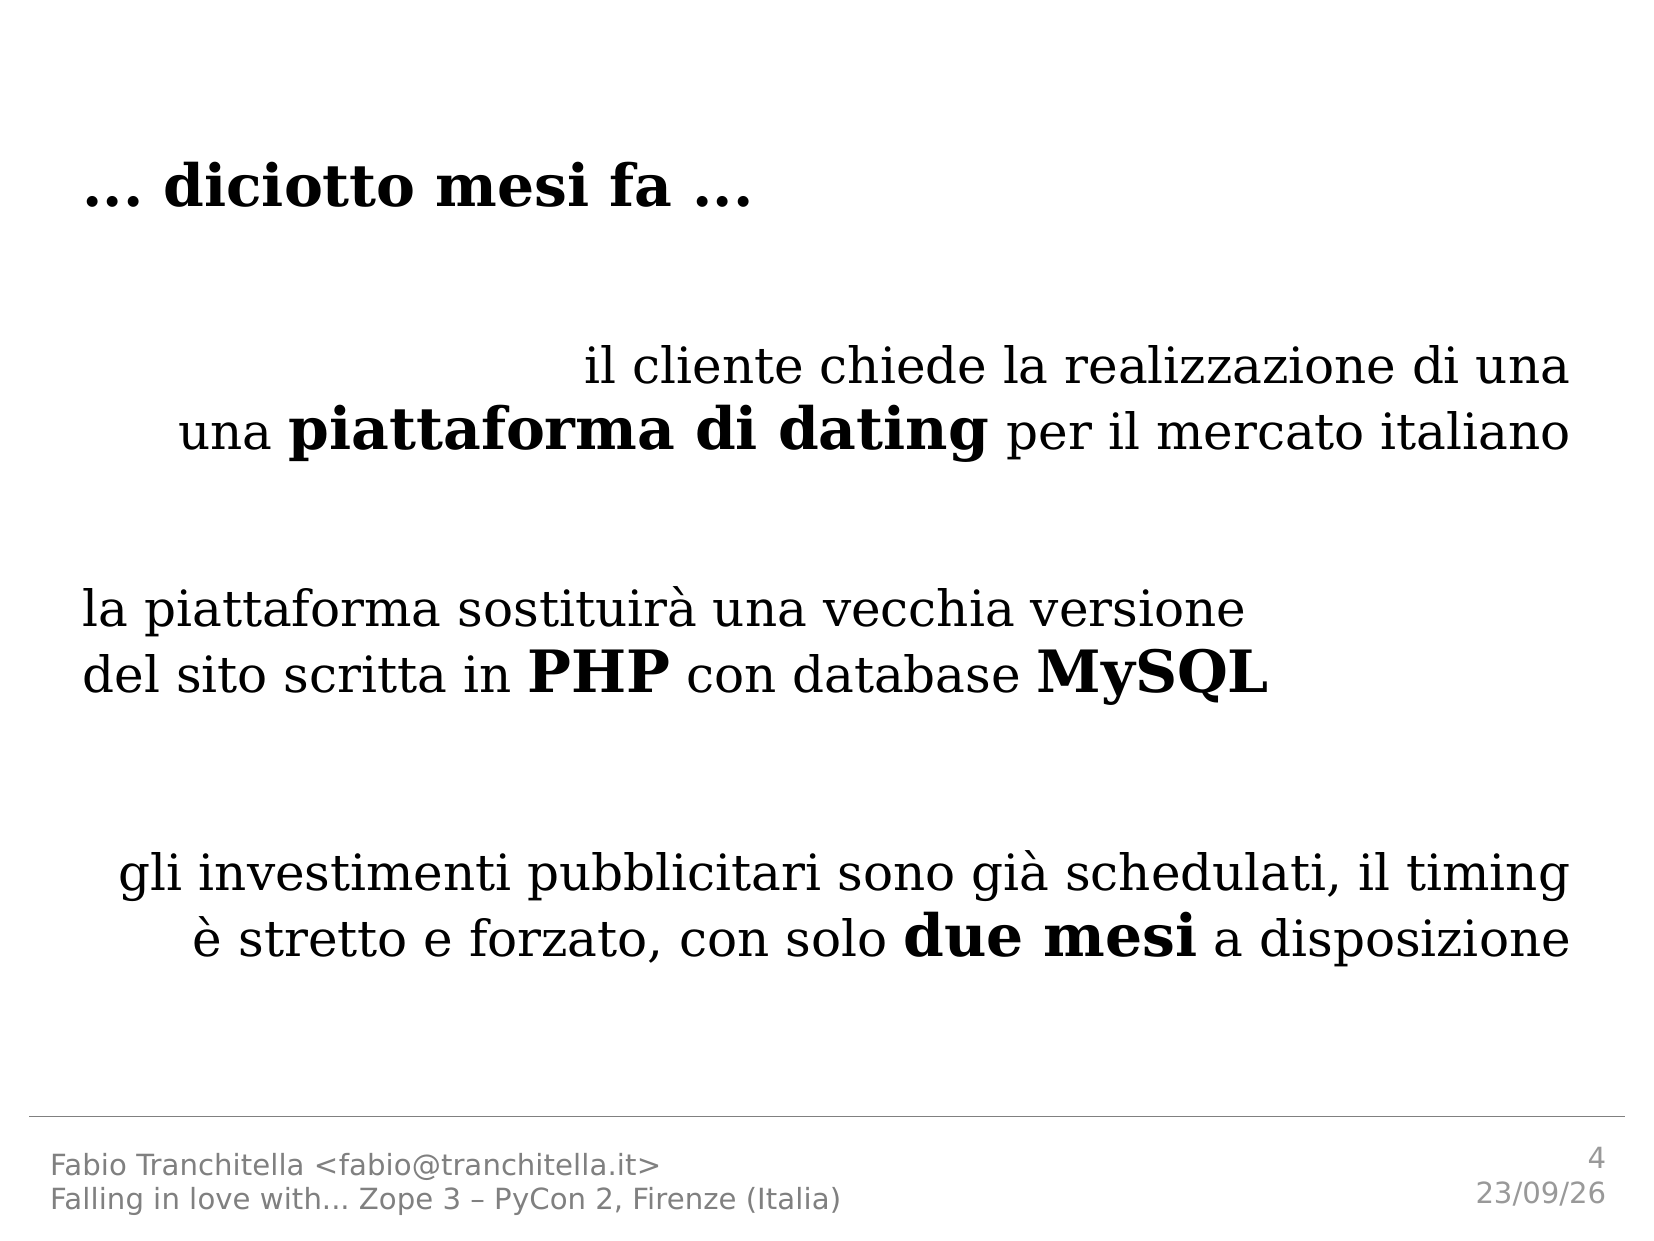

# ... diciotto mesi fa ...
il cliente chiede la realizzazione di una
una piattaforma di dating per il mercato italiano
la piattaforma sostituirà una vecchia versione
del sito scritta in PHP con database MySQL
gli investimenti pubblicitari sono già schedulati, il timing
è stretto e forzato, con solo due mesi a disposizione
4